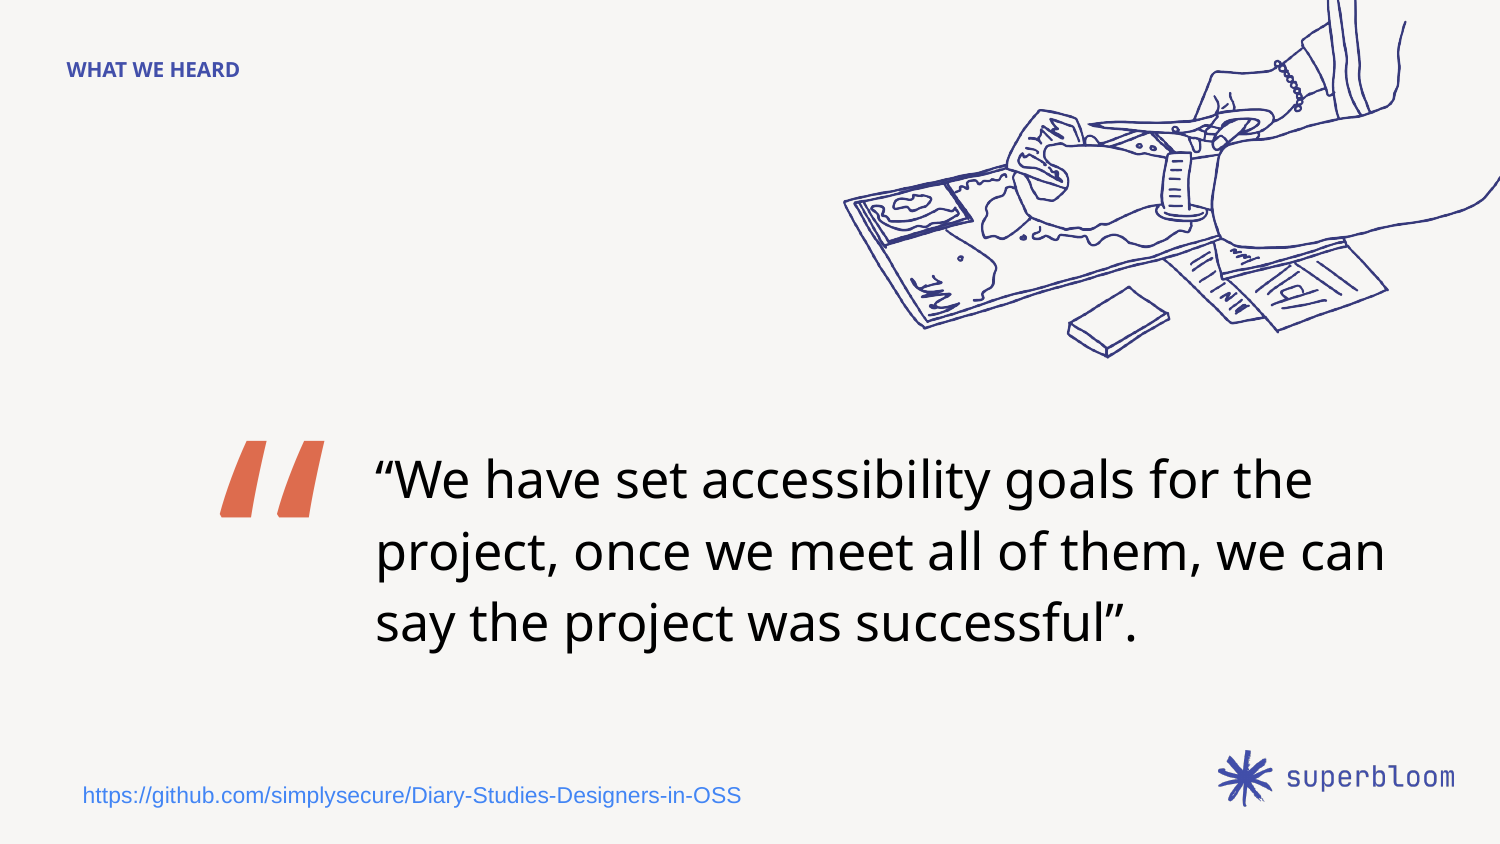

“We have set accessibility goals for the project, once we meet all of them, we can say the project was successful”.
https://github.com/simplysecure/Diary-Studies-Designers-in-OSS